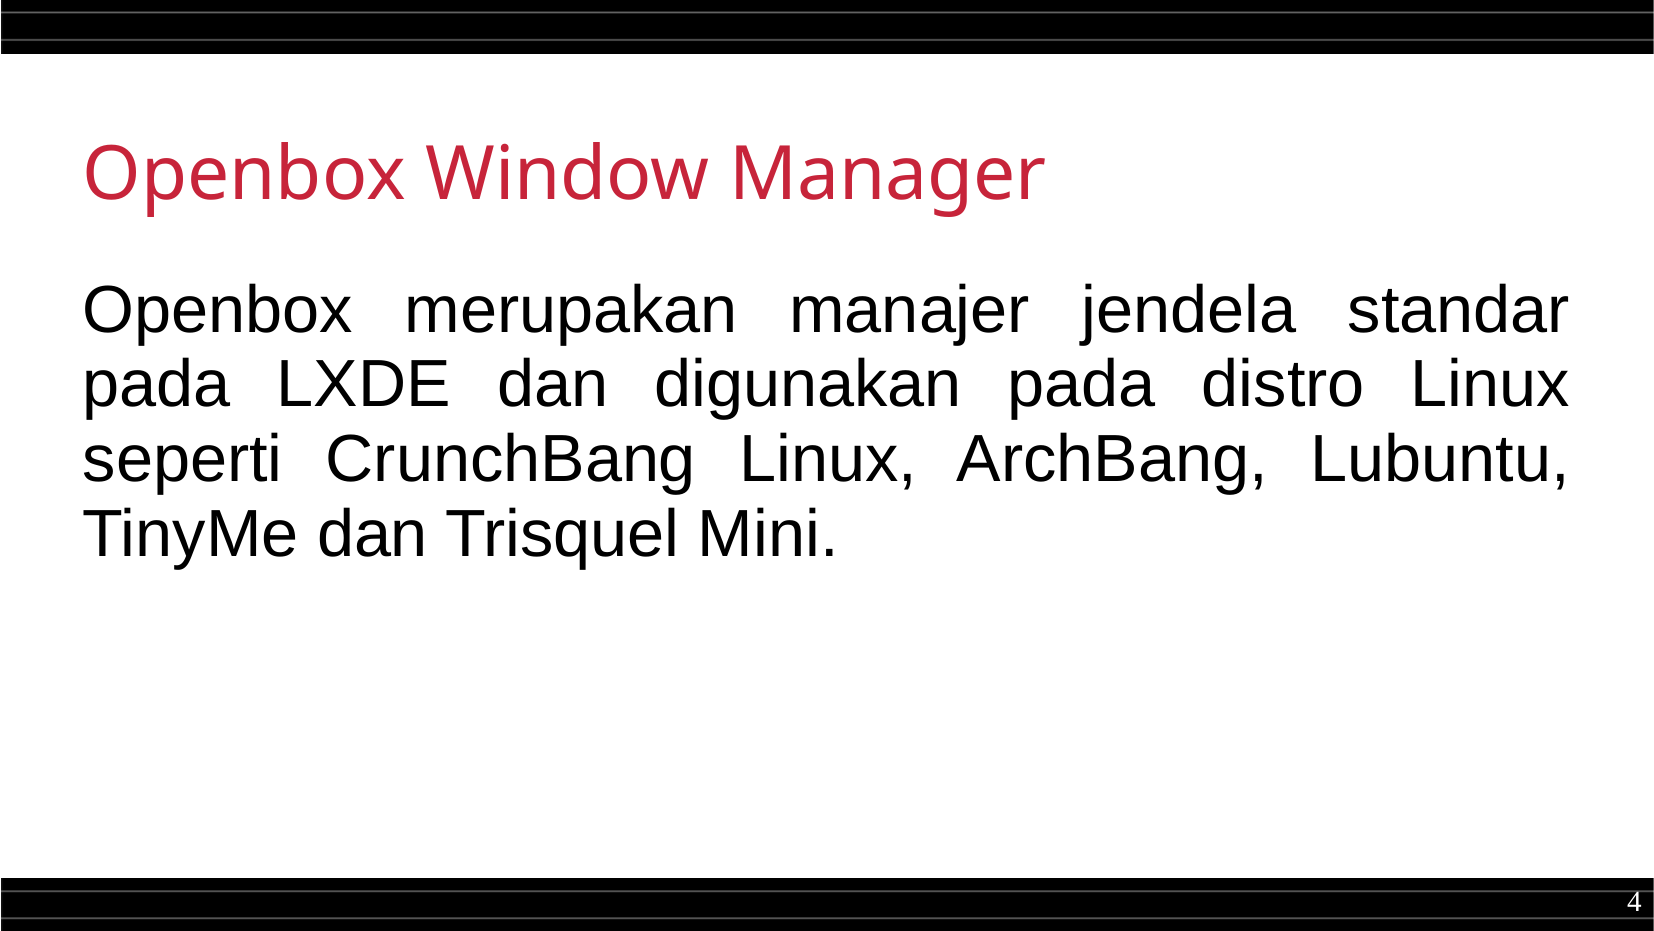

Openbox Window Manager
# Openbox merupakan manajer jendela standar pada LXDE dan digunakan pada distro Linux seperti CrunchBang Linux, ArchBang, Lubuntu, TinyMe dan Trisquel Mini.